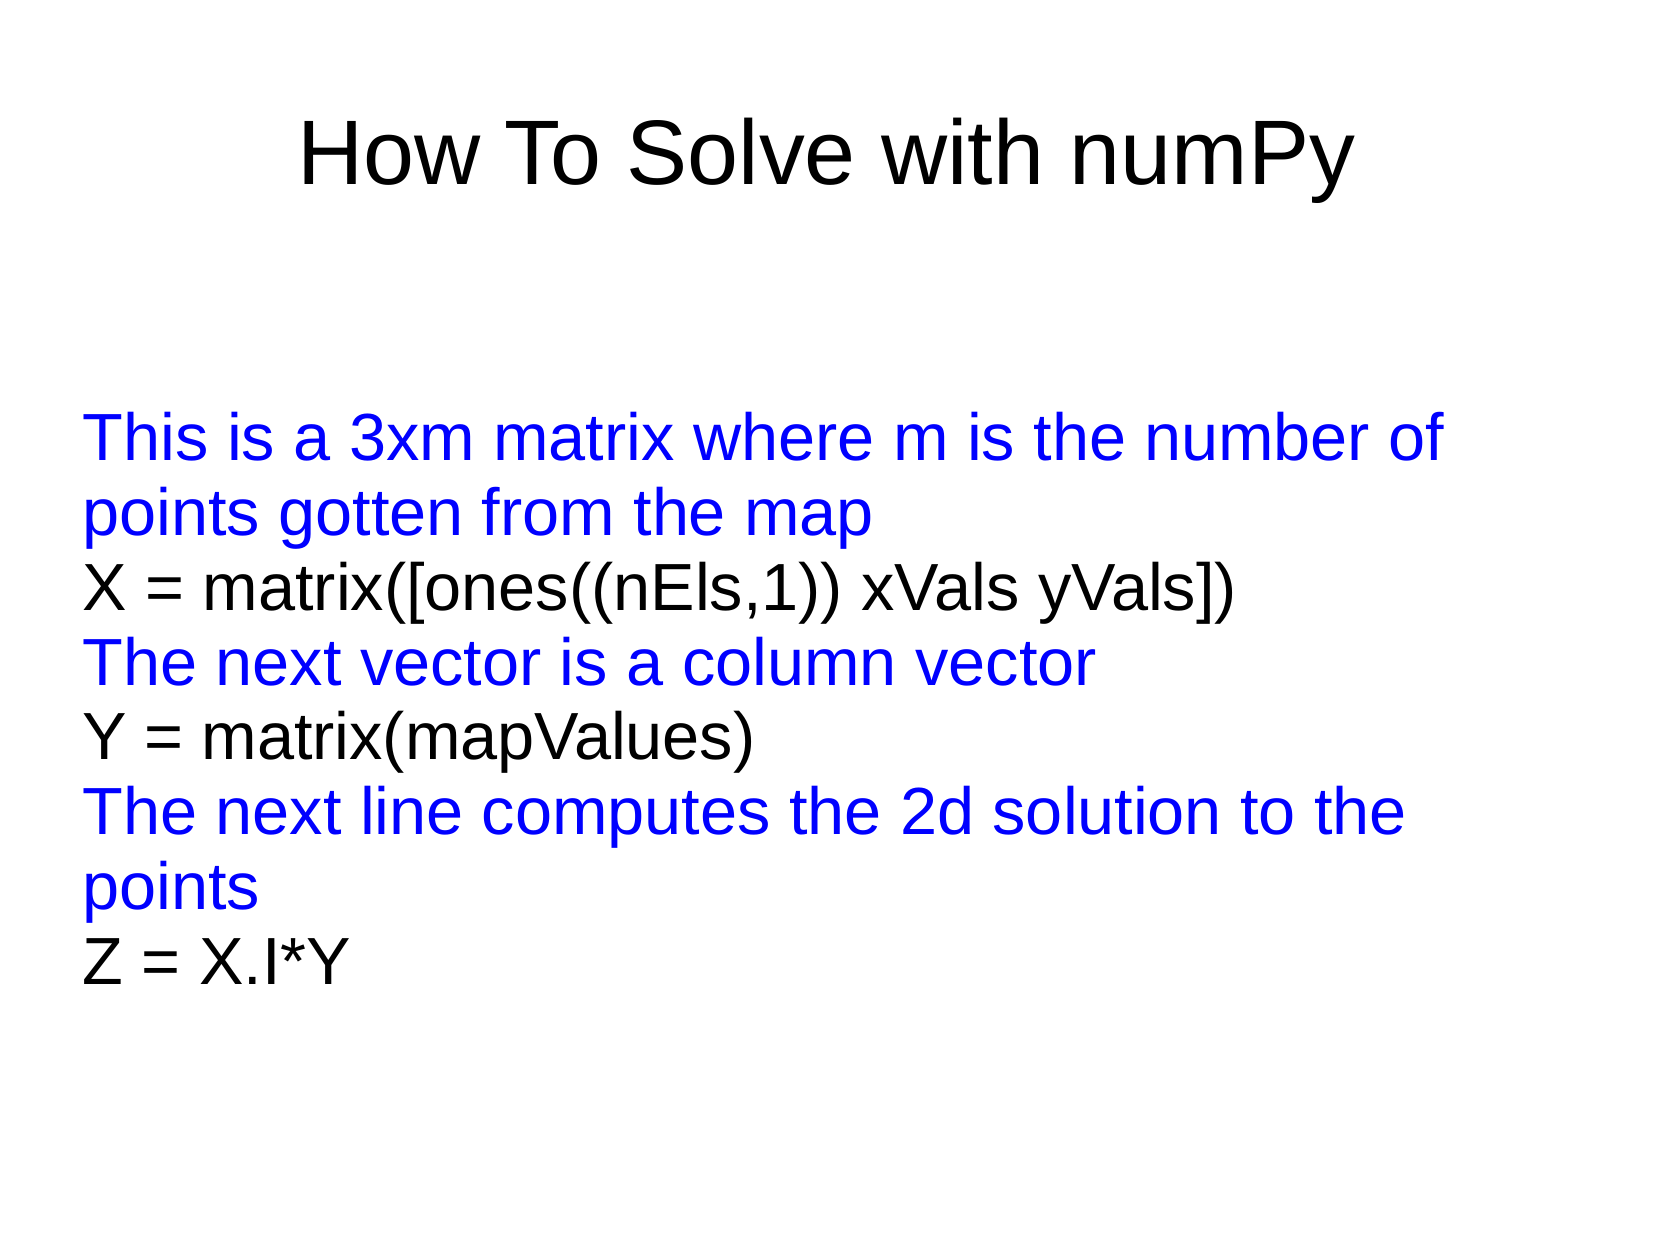

# How To Solve with numPy
This is a 3xm matrix where m is the number of points gotten from the map
X = matrix([ones((nEls,1)) xVals yVals])
The next vector is a column vector
Y = matrix(mapValues)
The next line computes the 2d solution to the points
Z = X.I*Y